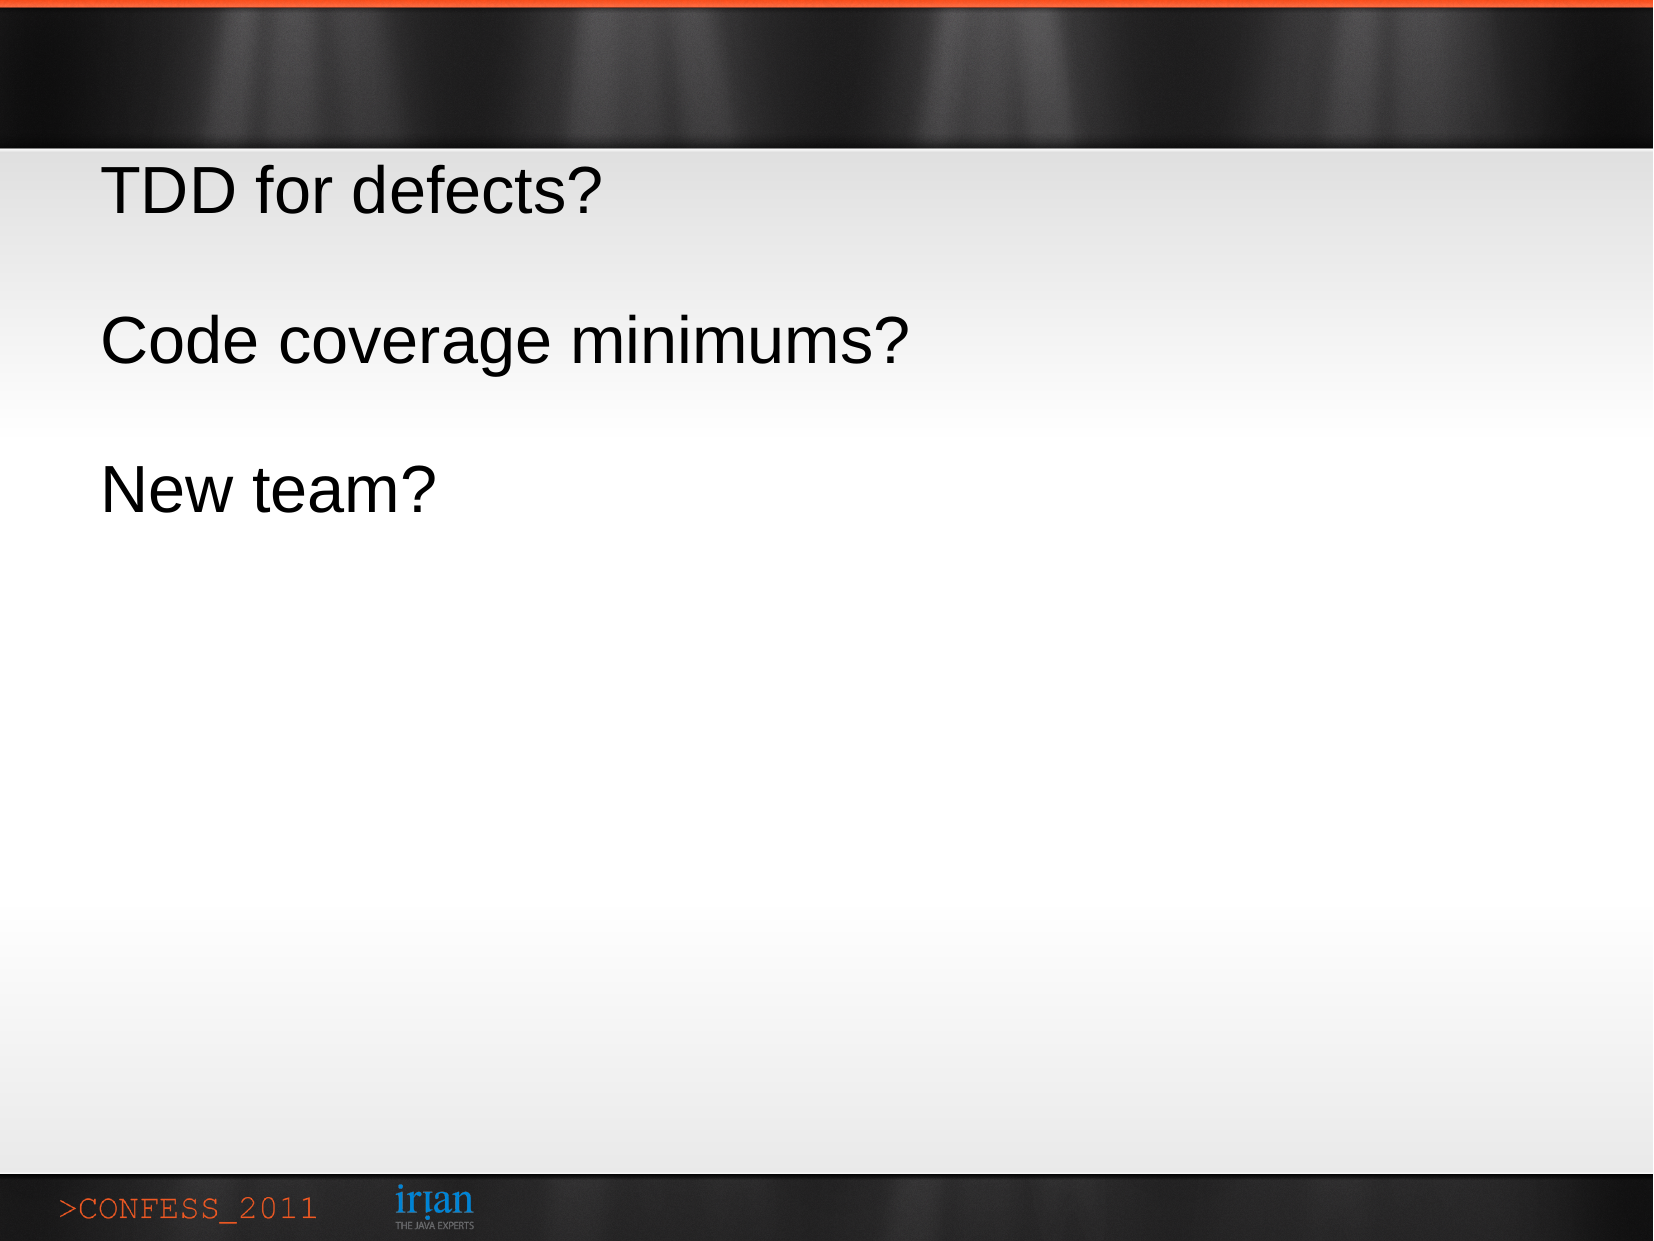

# TDD for defects?
Code coverage minimums?
New team?